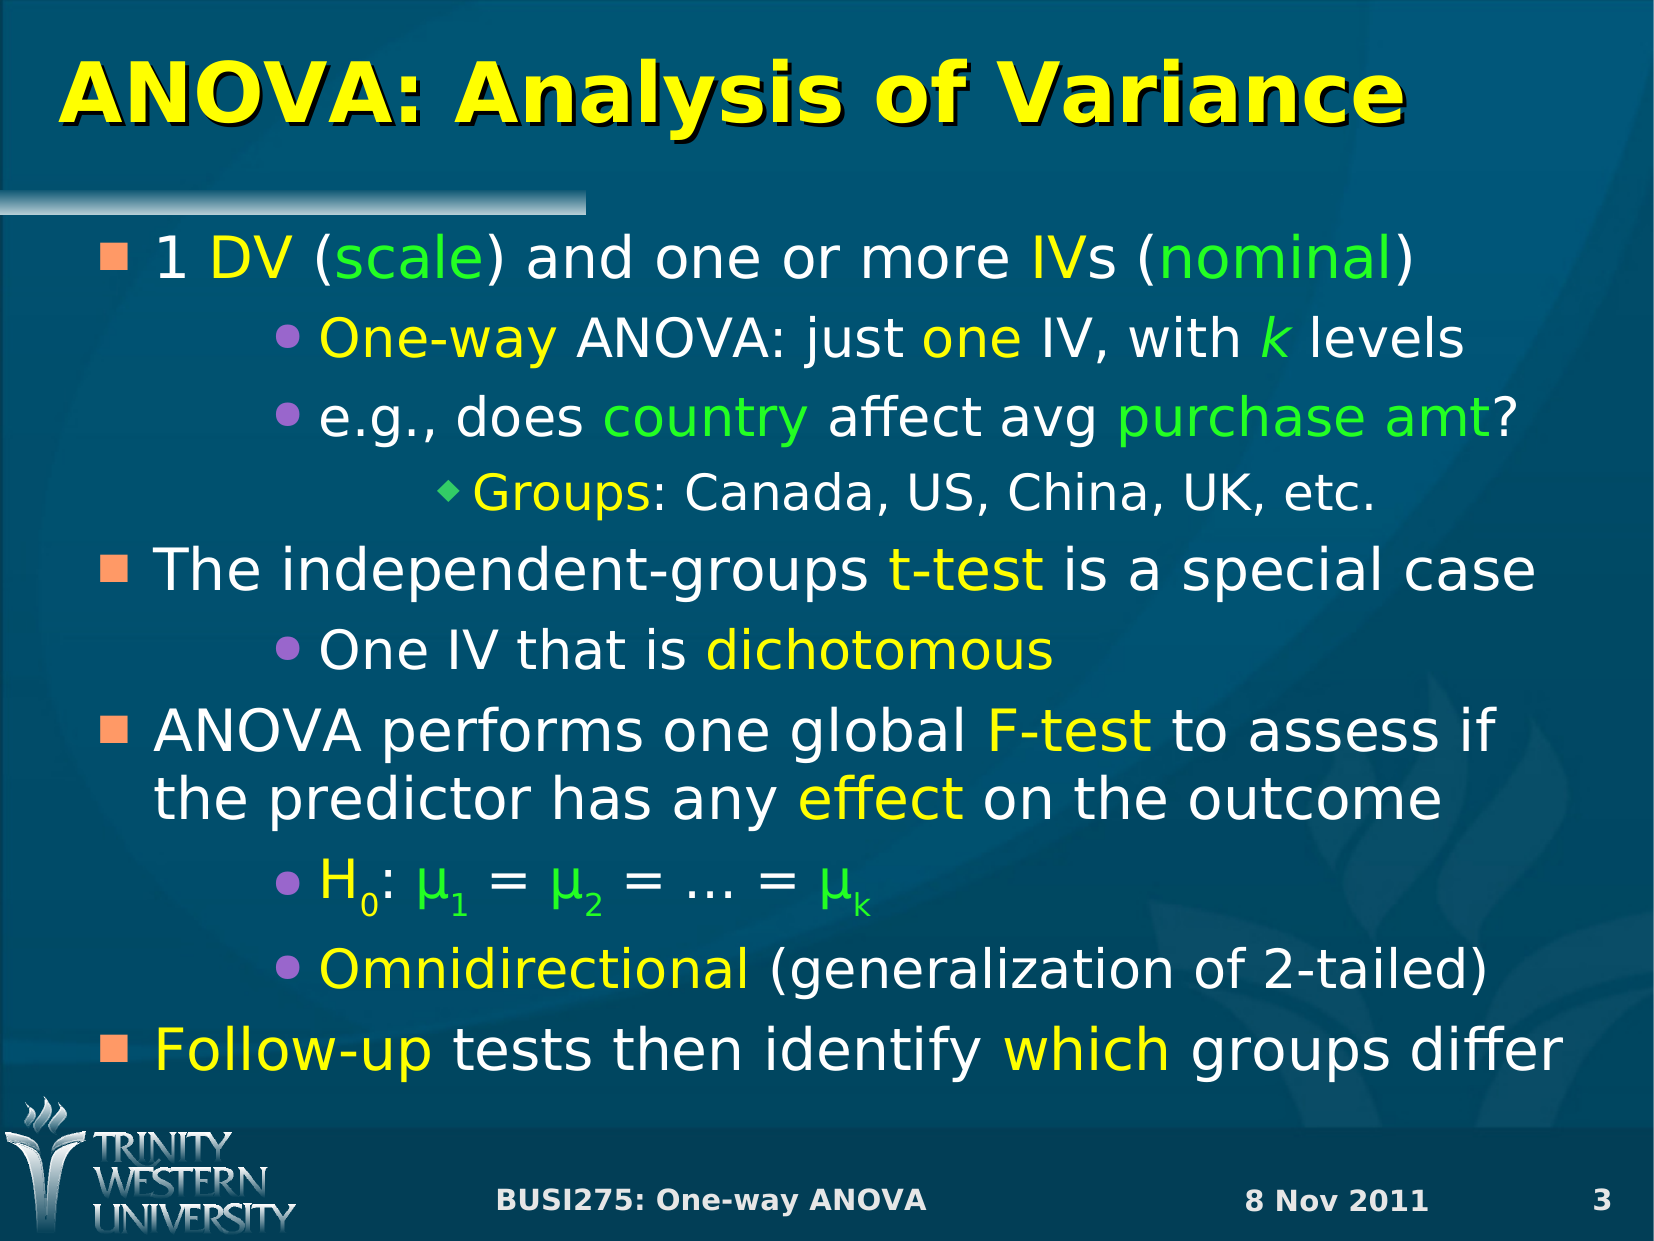

# ANOVA: Analysis of Variance
1 DV (scale) and one or more IVs (nominal)
One-way ANOVA: just one IV, with k levels
e.g., does country affect avg purchase amt?
Groups: Canada, US, China, UK, etc.
The independent-groups t-test is a special case
One IV that is dichotomous
ANOVA performs one global F-test to assess if the predictor has any effect on the outcome
H0: μ1 = μ2 = … = μk
Omnidirectional (generalization of 2-tailed)
Follow-up tests then identify which groups differ
BUSI275: One-way ANOVA
8 Nov 2011
3